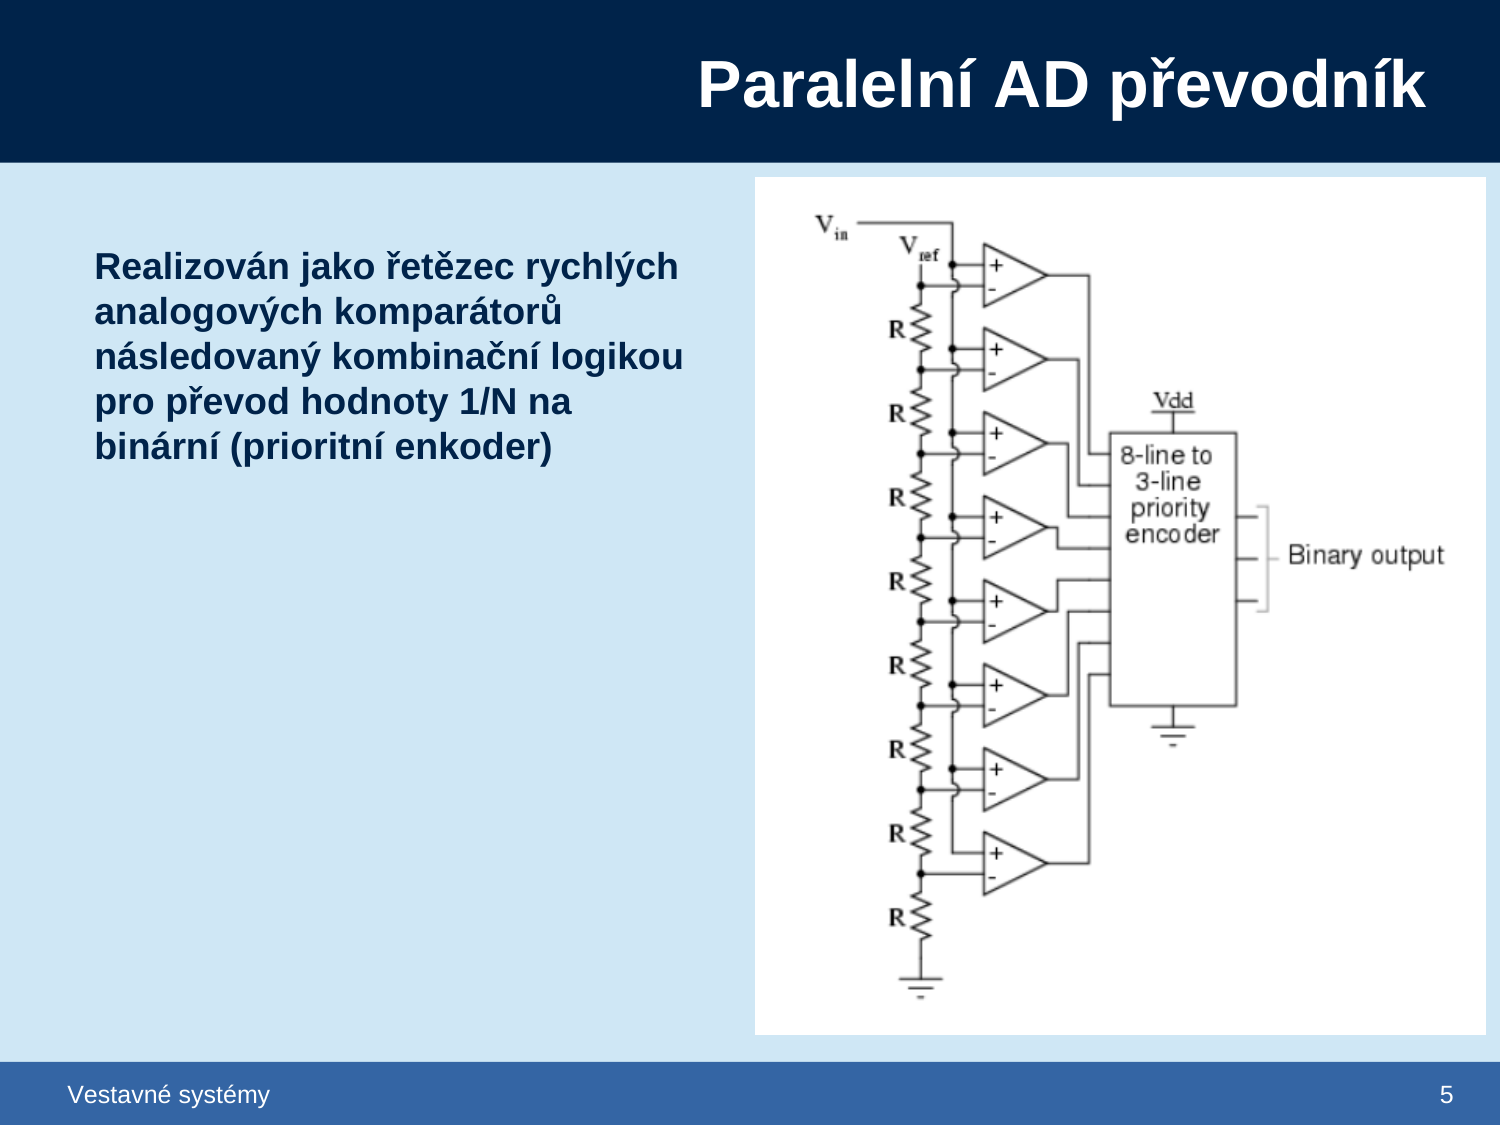

# Paralelní AD převodník
Realizován jako řetězec rychlých analogových komparátorů následovaný kombinační logikou pro převod hodnoty 1/N na binární (prioritní enkoder)